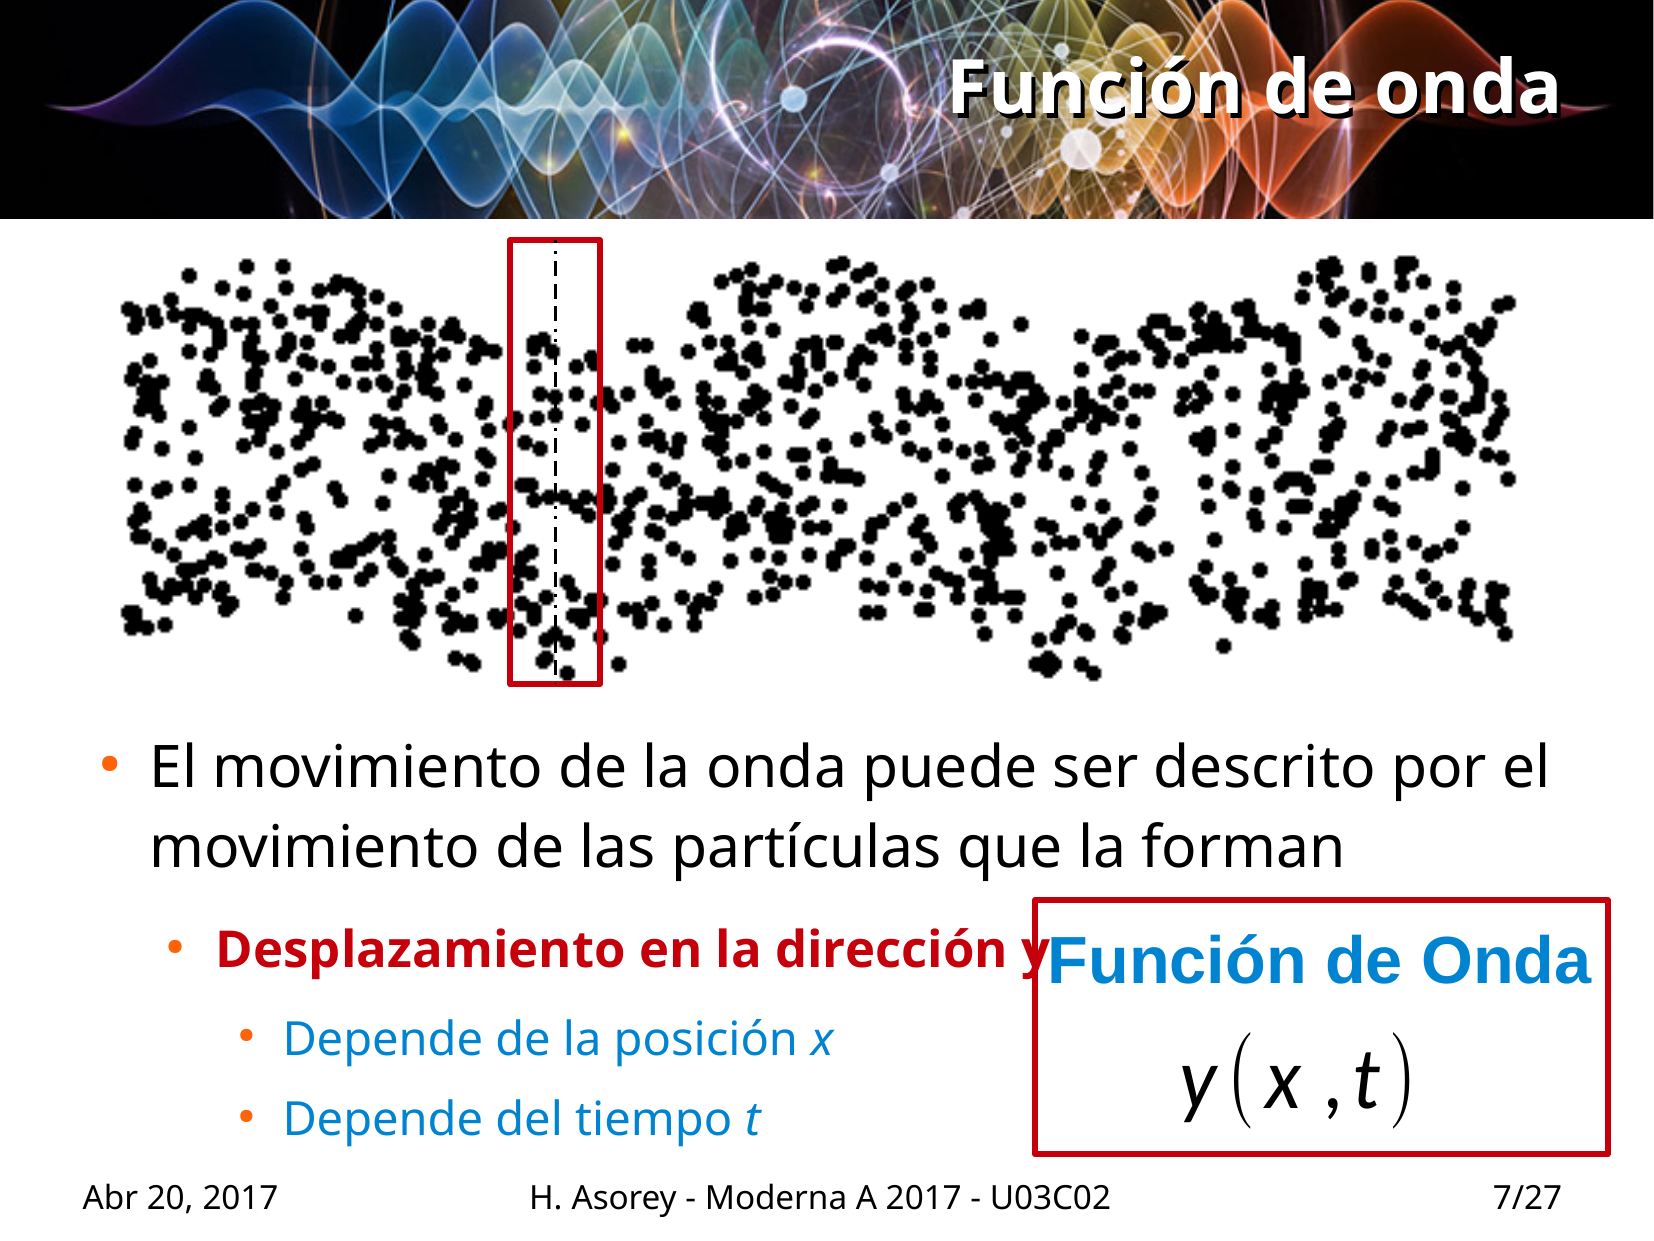

# Función de onda
El movimiento de la onda puede ser descrito por el movimiento de las partículas que la forman
Desplazamiento en la dirección y
Depende de la posición x
Depende del tiempo t
Función de Onda
Abr 20, 2017
H. Asorey - Moderna A 2017 - U03C02
7